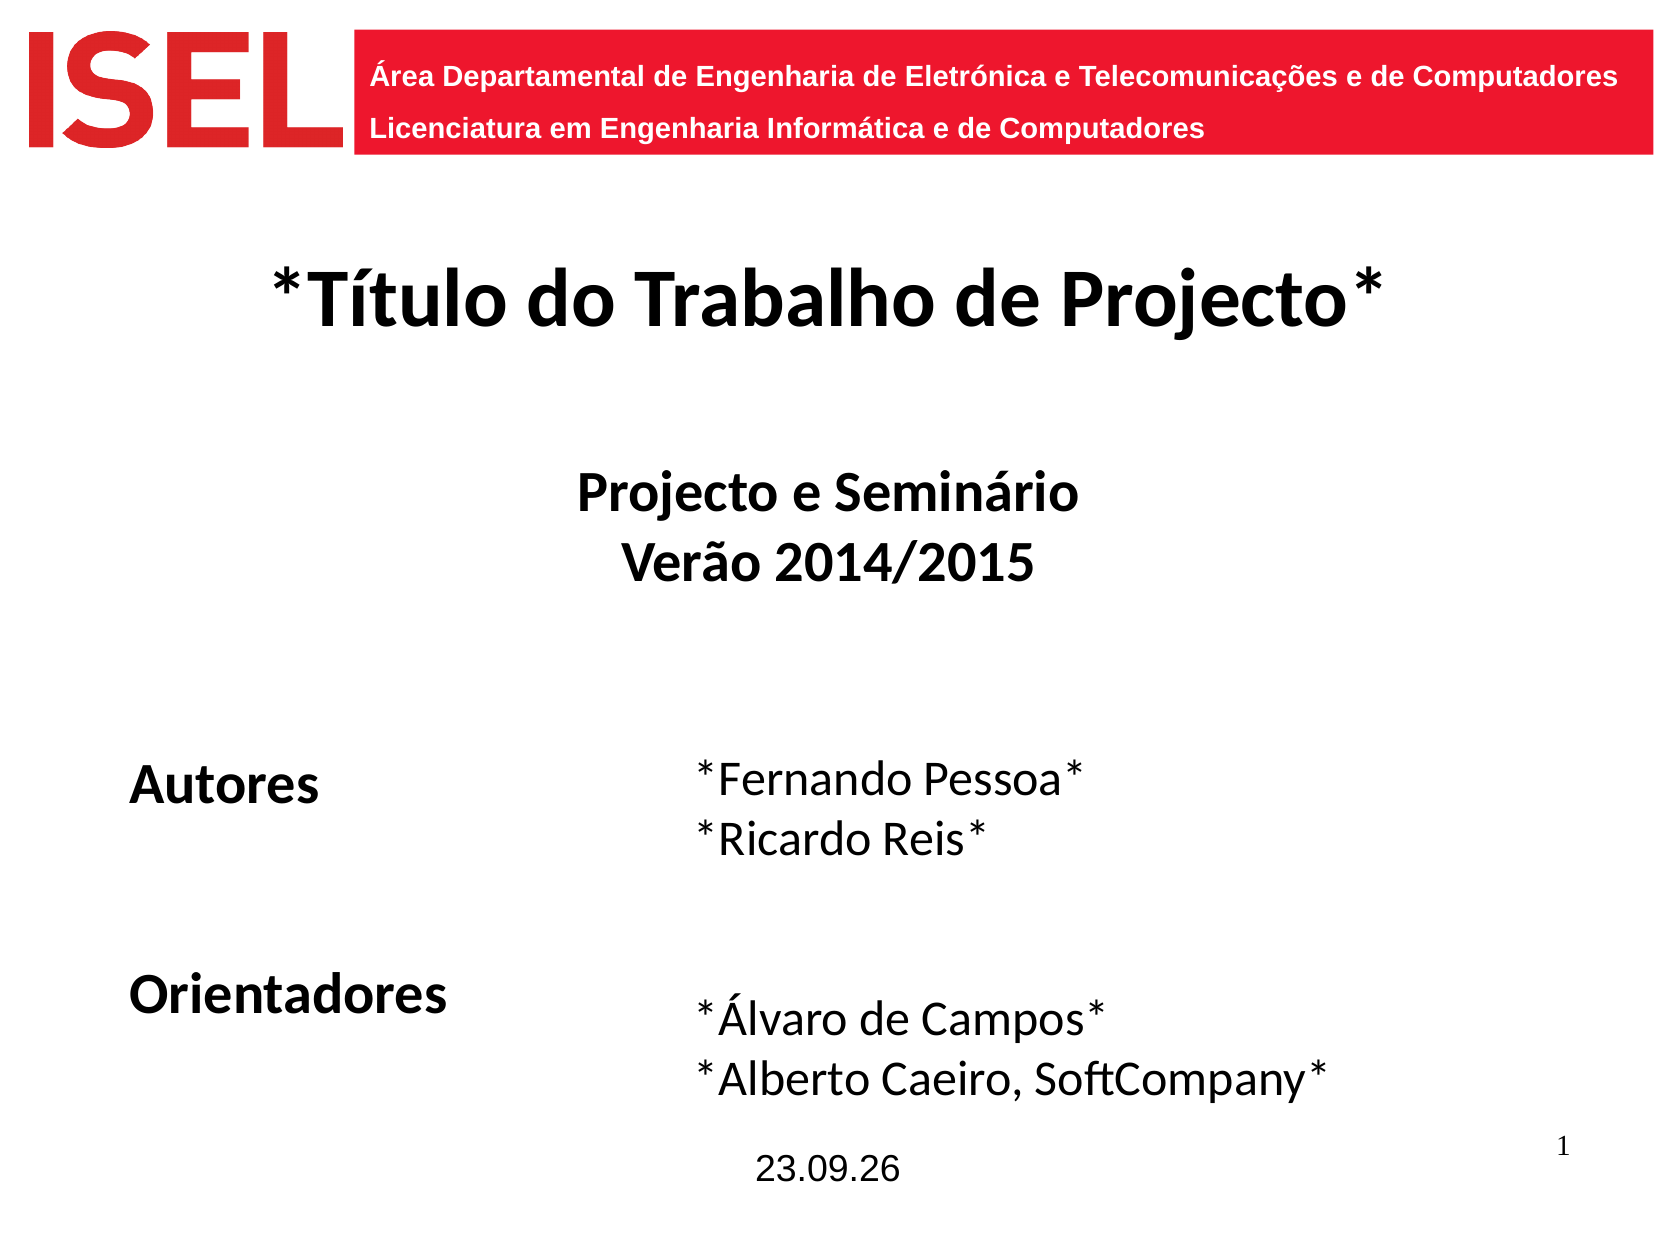

Área Departamental de Engenharia de Eletrónica e Telecomunicações e de Computadores
Licenciatura em Engenharia Informática e de Computadores
# *Título do Trabalho de Projecto* Projecto e Seminário Verão 2014/2015
Autores
Orientadores
*Fernando Pessoa*
*Ricardo Reis*
*Álvaro de Campos*
*Alberto Caeiro, SoftCompany*
1